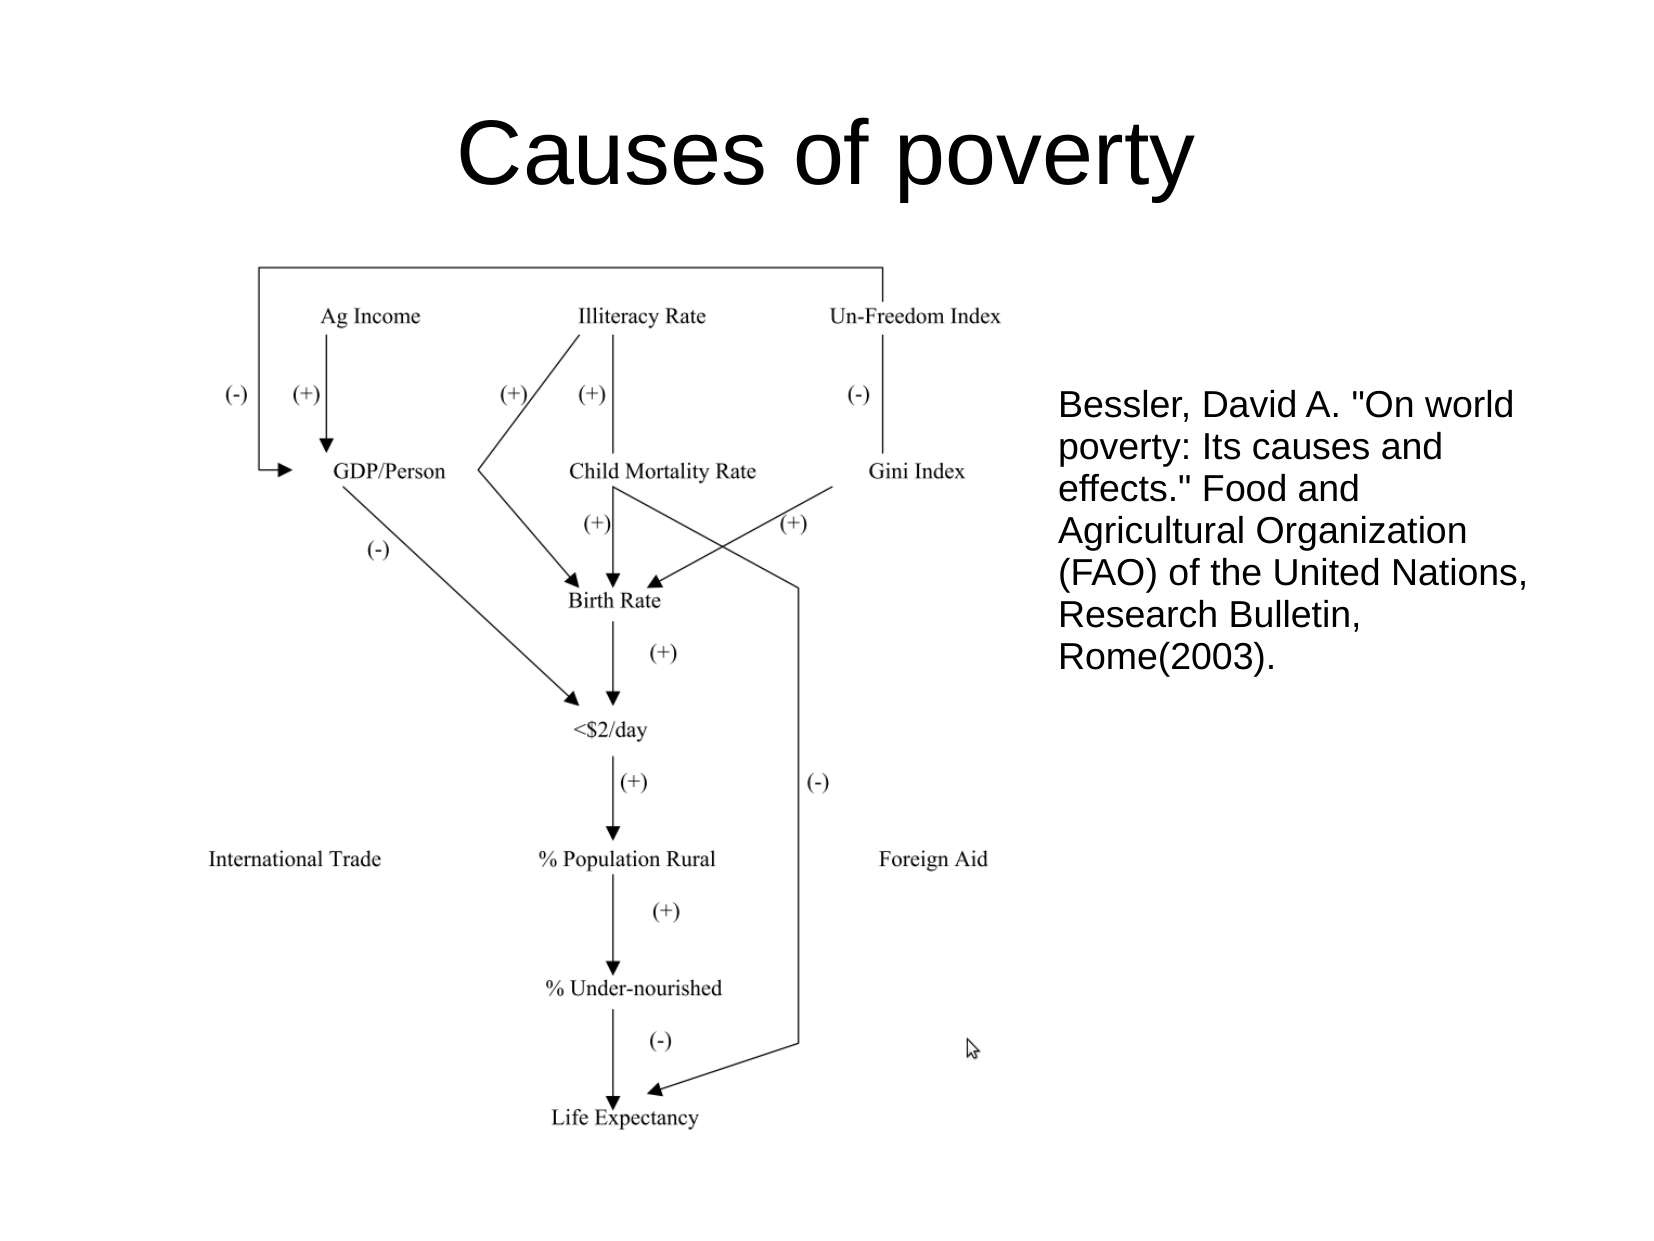

# Causes of poverty
Bessler, David A. "On world poverty: Its causes and effects." Food and Agricultural Organization (FAO) of the United Nations, Research Bulletin, Rome(2003).